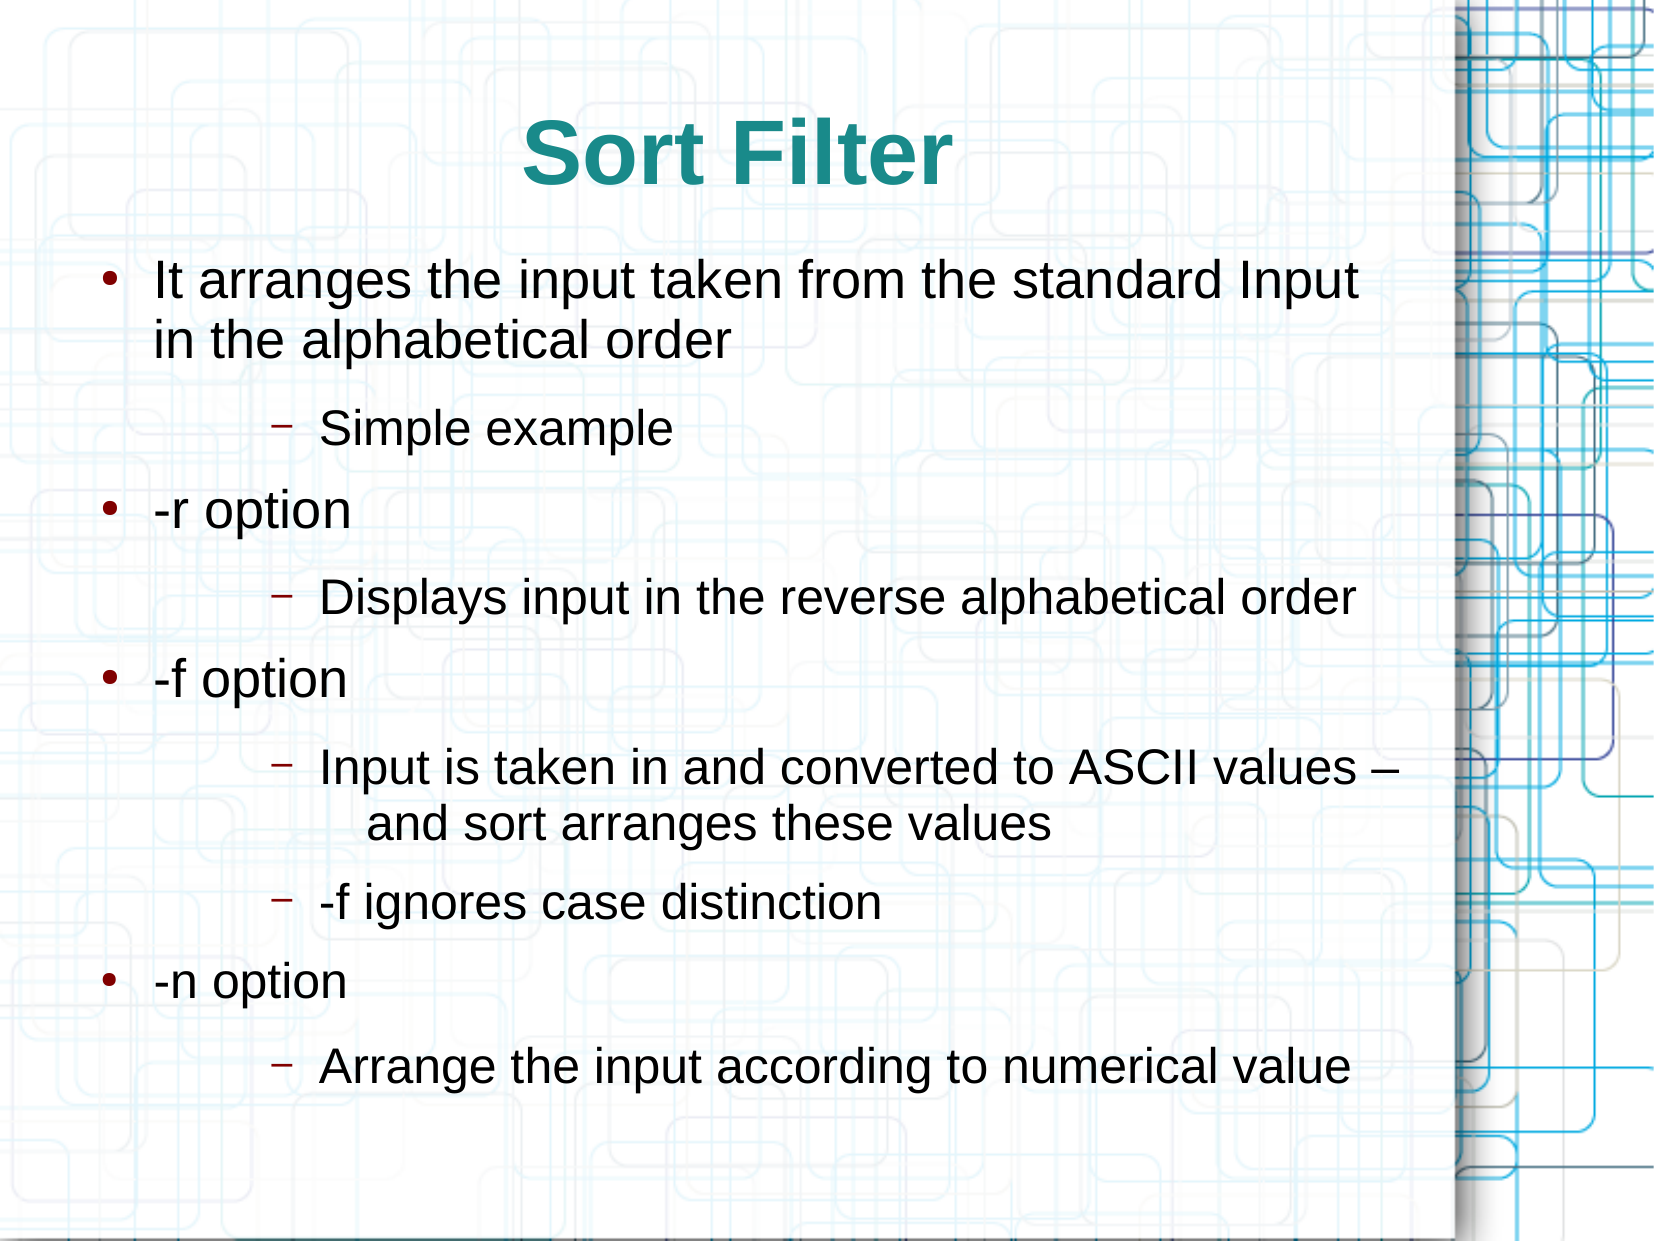

# Sort Filter
It arranges the input taken from the standard Input in the alphabetical order
Simple example
-r option
Displays input in the reverse alphabetical order
-f option
Input is taken in and converted to ASCII values – and sort arranges these values
-f ignores case distinction
-n option
Arrange the input according to numerical value